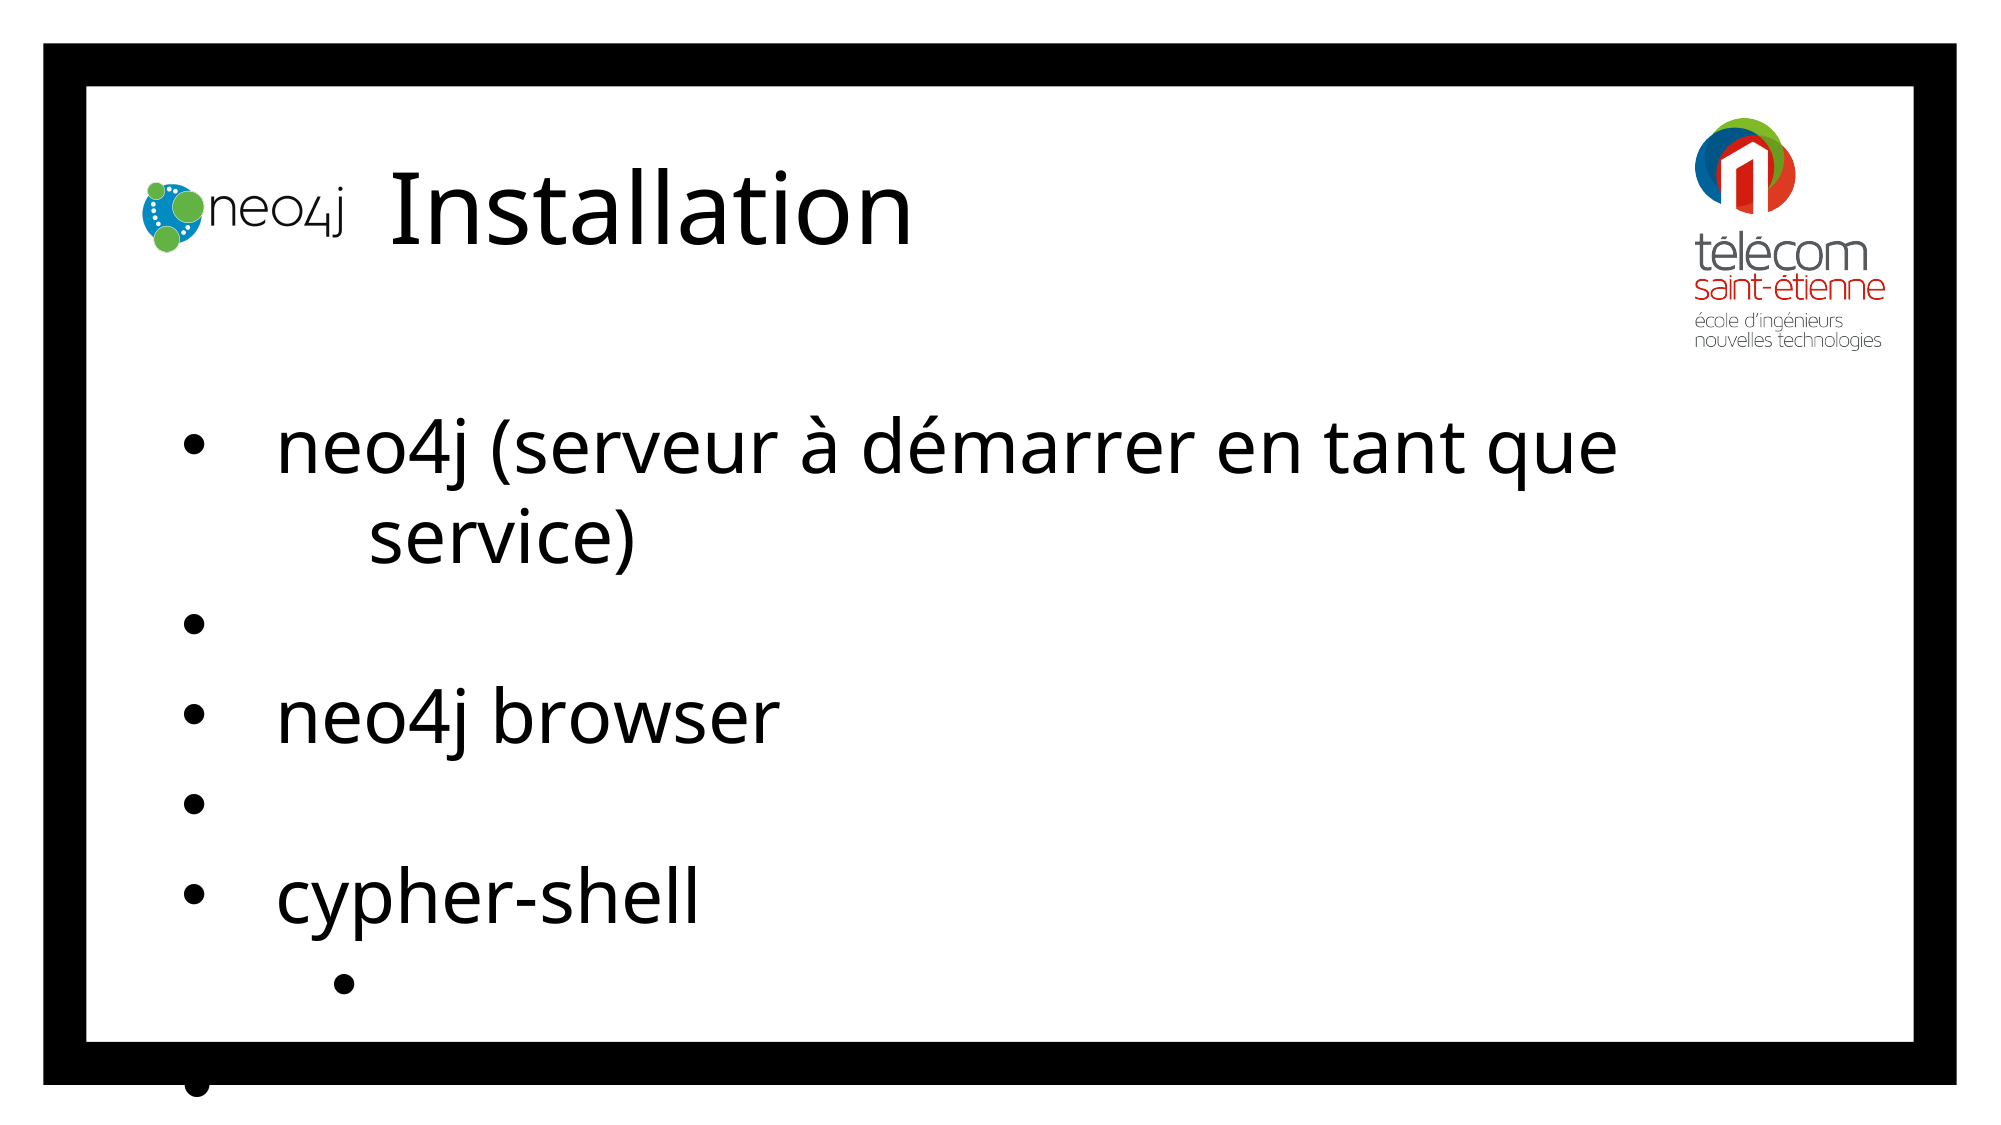

# Installation
neo4j (serveur à démarrer en tant que service)
neo4j browser
cypher-shell